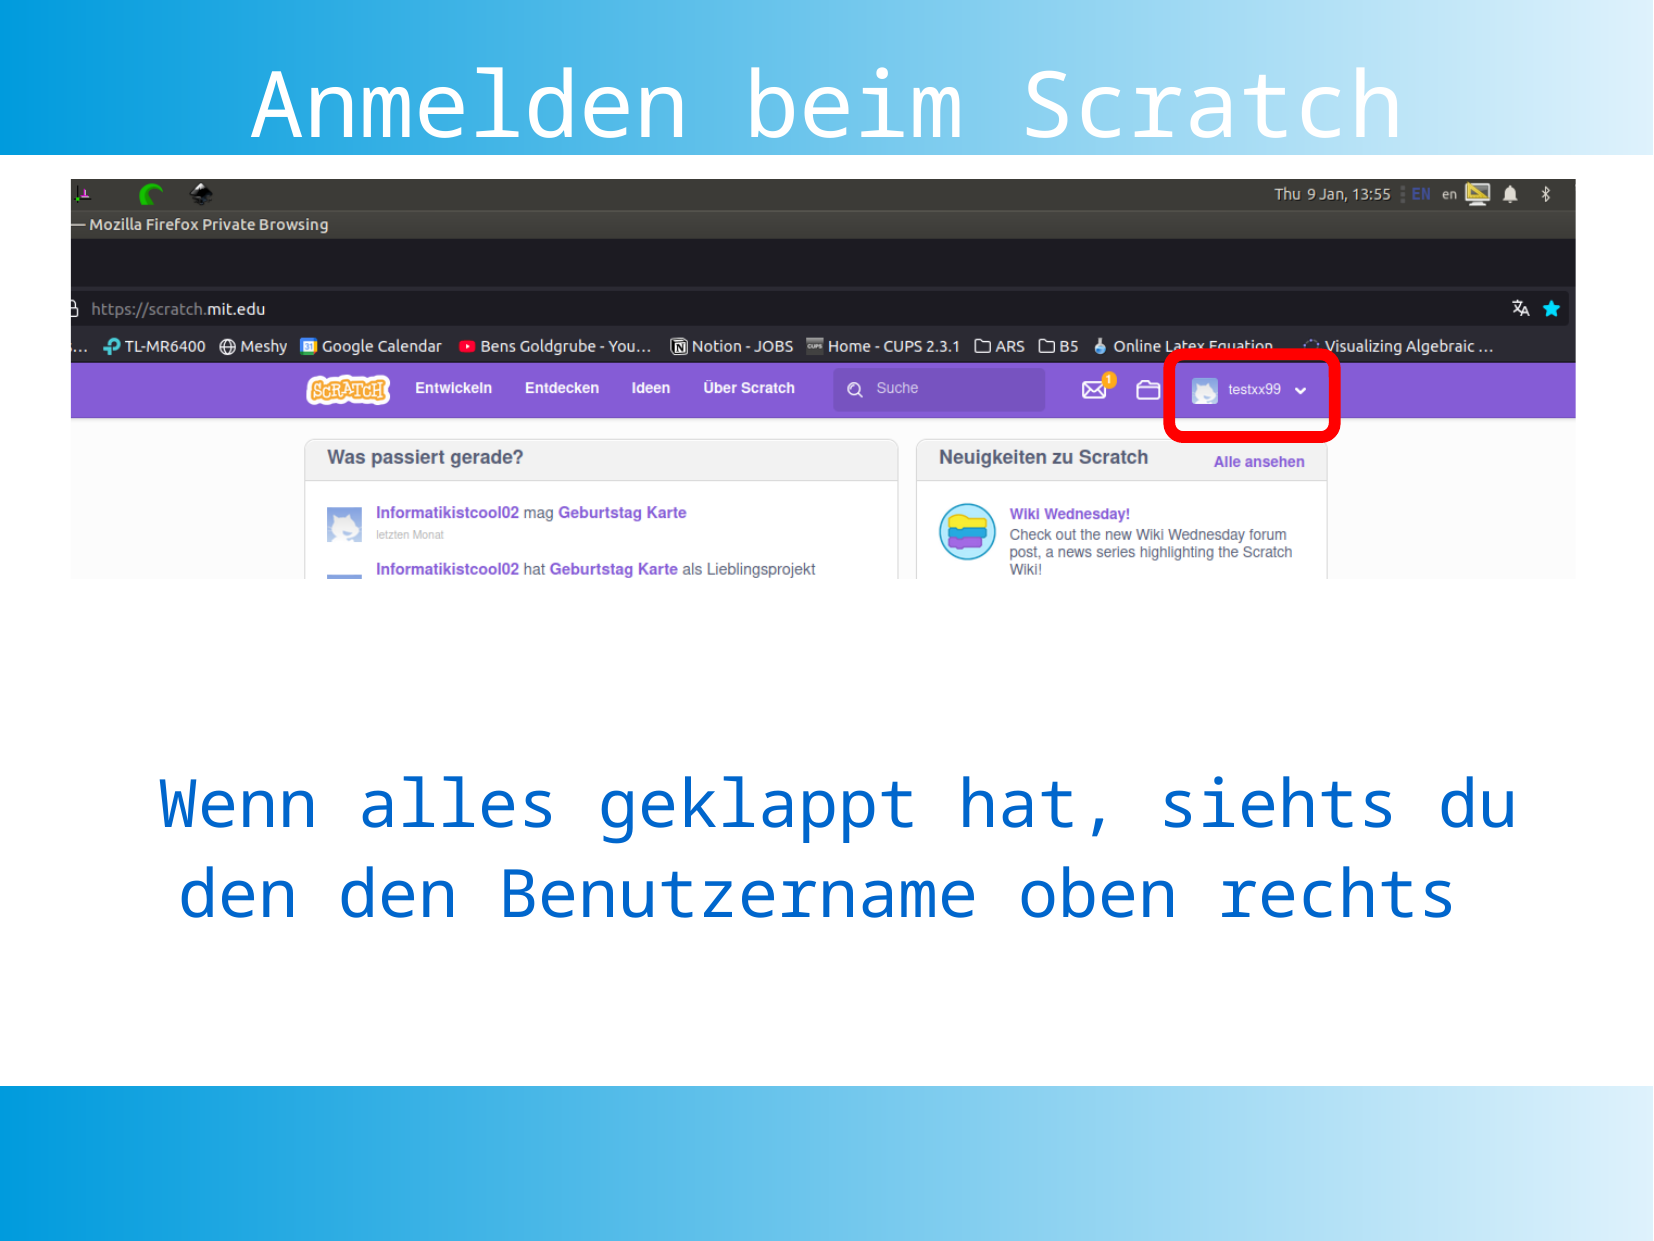

# Anmelden beim Scratch
Wenn alles geklappt hat, siehts du den den Benutzername oben rechts